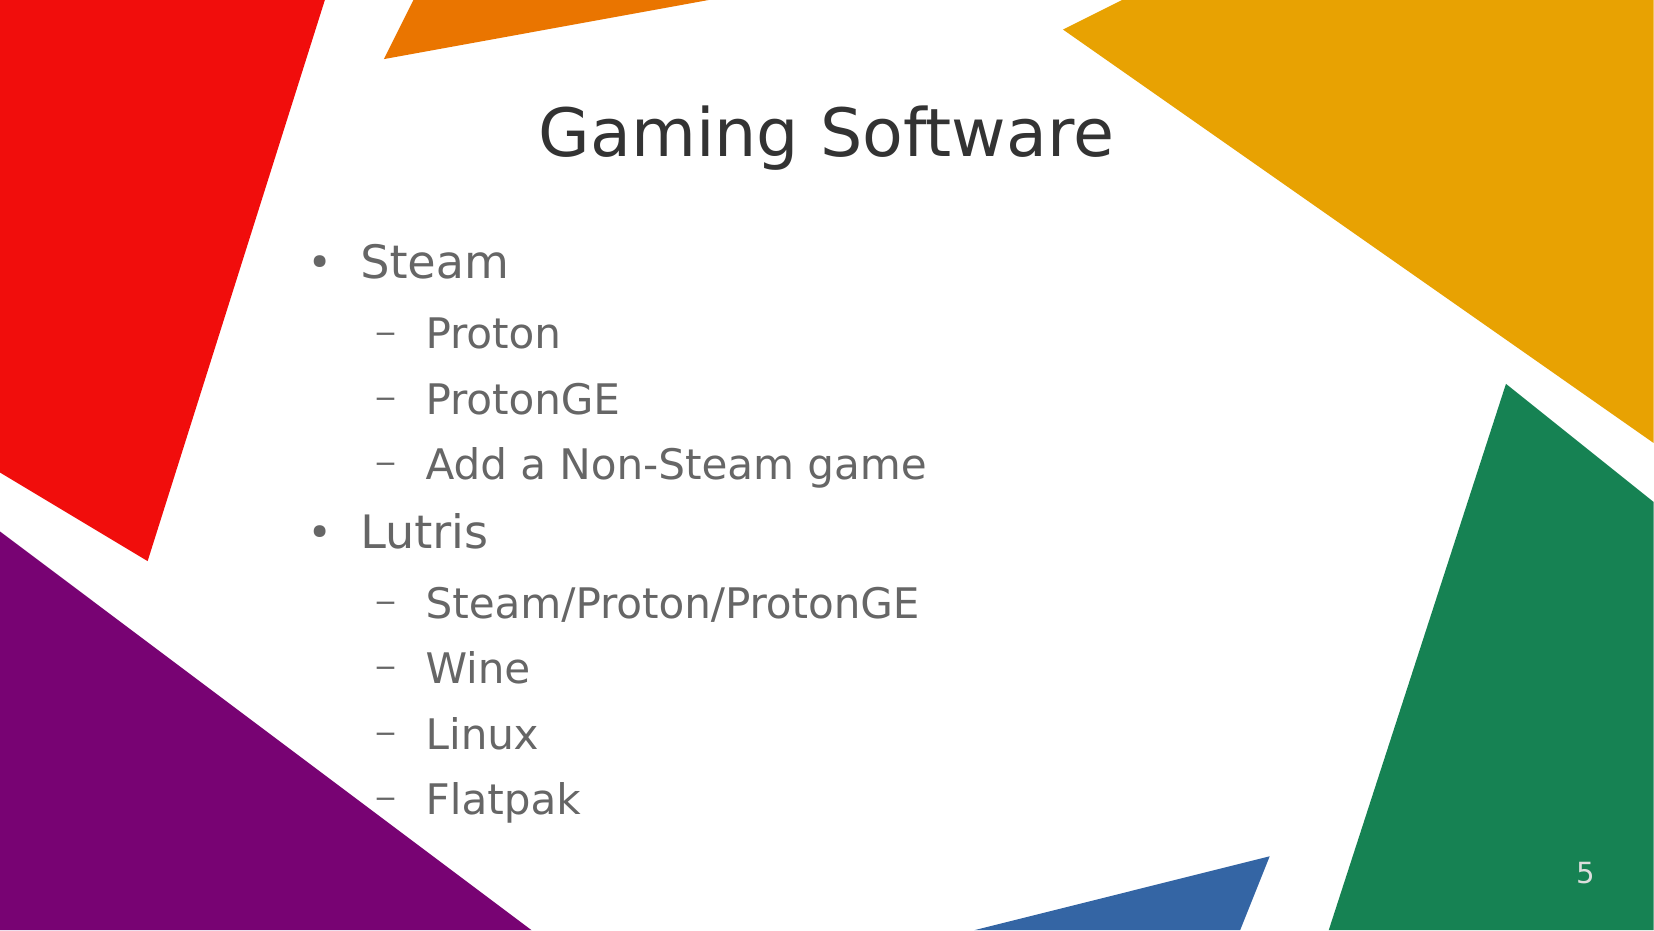

# Gaming Software
Steam
Proton
ProtonGE
Add a Non-Steam game
Lutris
Steam/Proton/ProtonGE
Wine
Linux
Flatpak
5